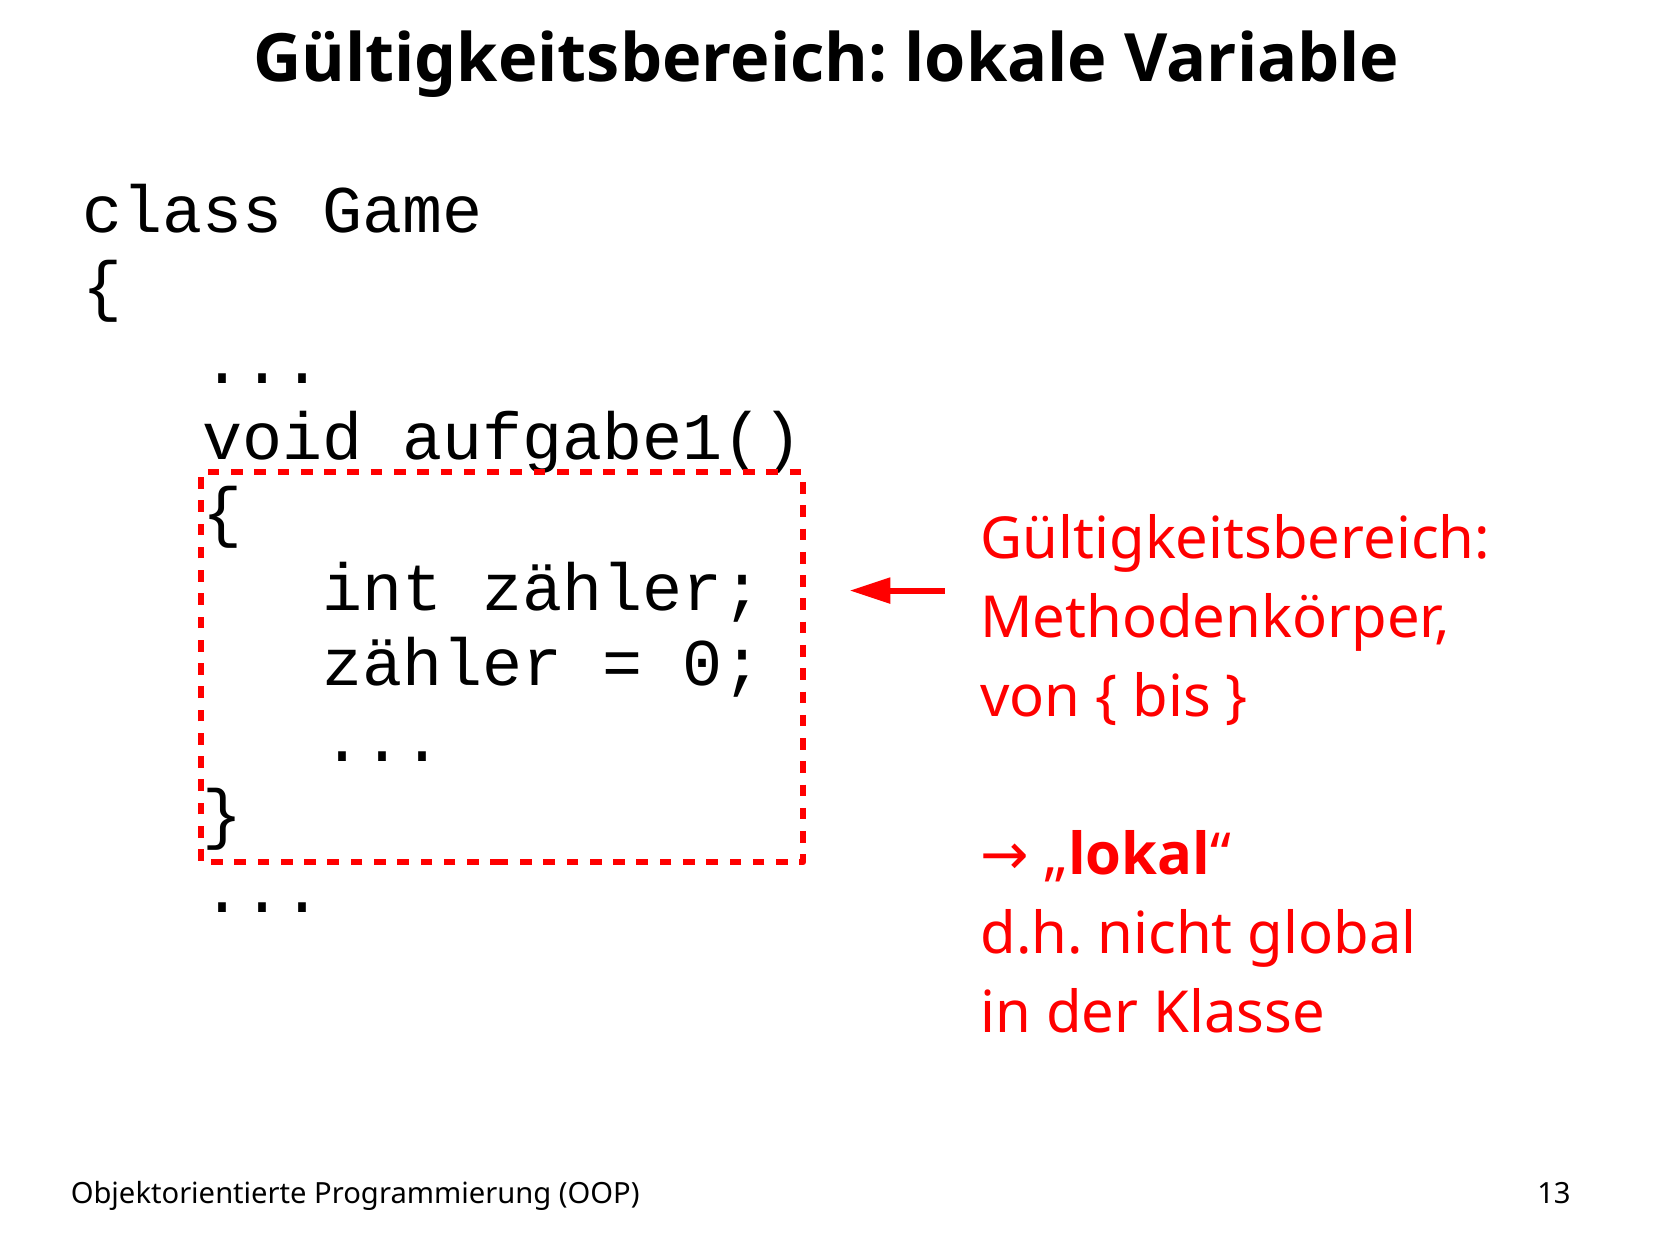

# Gültigkeitsbereich: lokale Variable
class Game
{
 ...
 void aufgabe1()
 {
 int zähler;
 zähler = 0;
 ...
 }
 ...
Gültigkeitsbereich:
Methodenkörper,
von { bis }
→ „lokal“
d.h. nicht global
in der Klasse
Objektorientierte Programmierung (OOP)
13